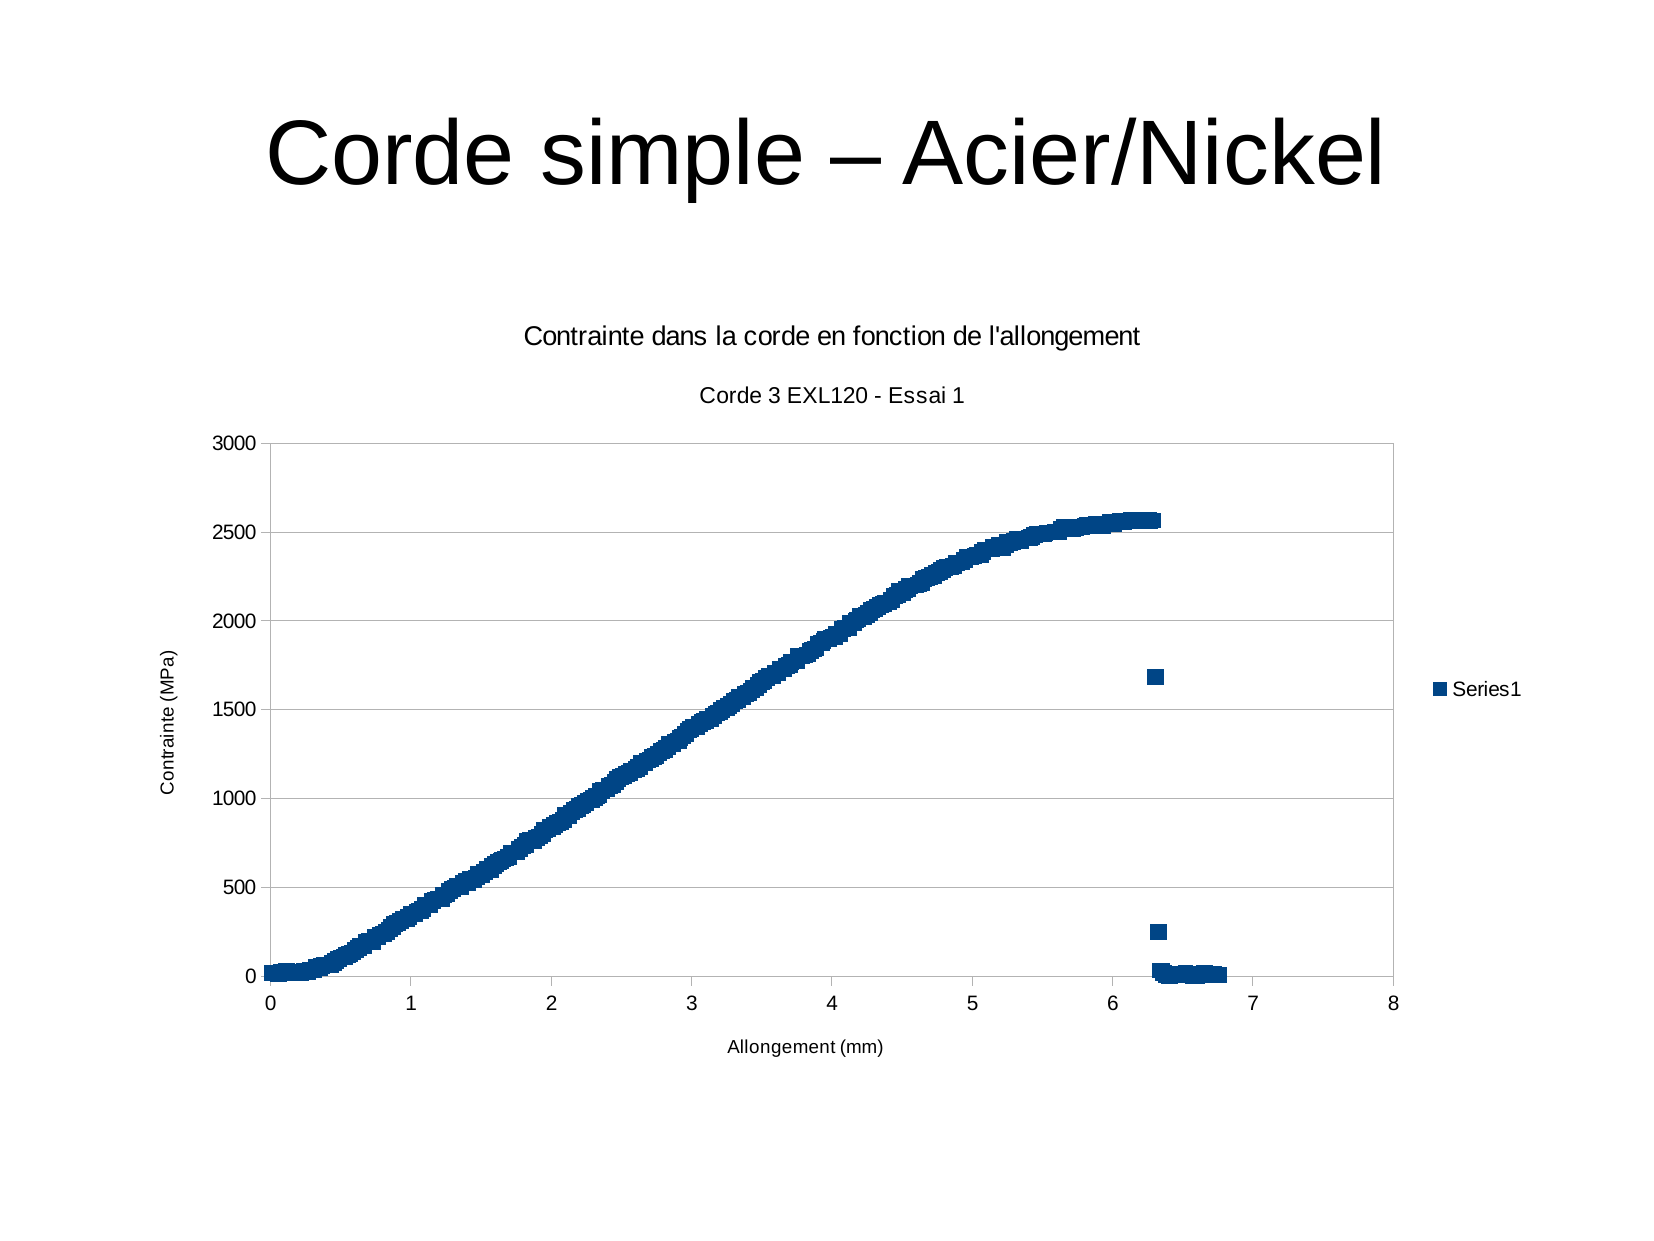

# Corde simple – Acier/Nickel
### Chart: Contrainte dans la corde en fonction de l'allongement
Corde 3 EXL120 - Essai 1
| Category | |
|---|---|